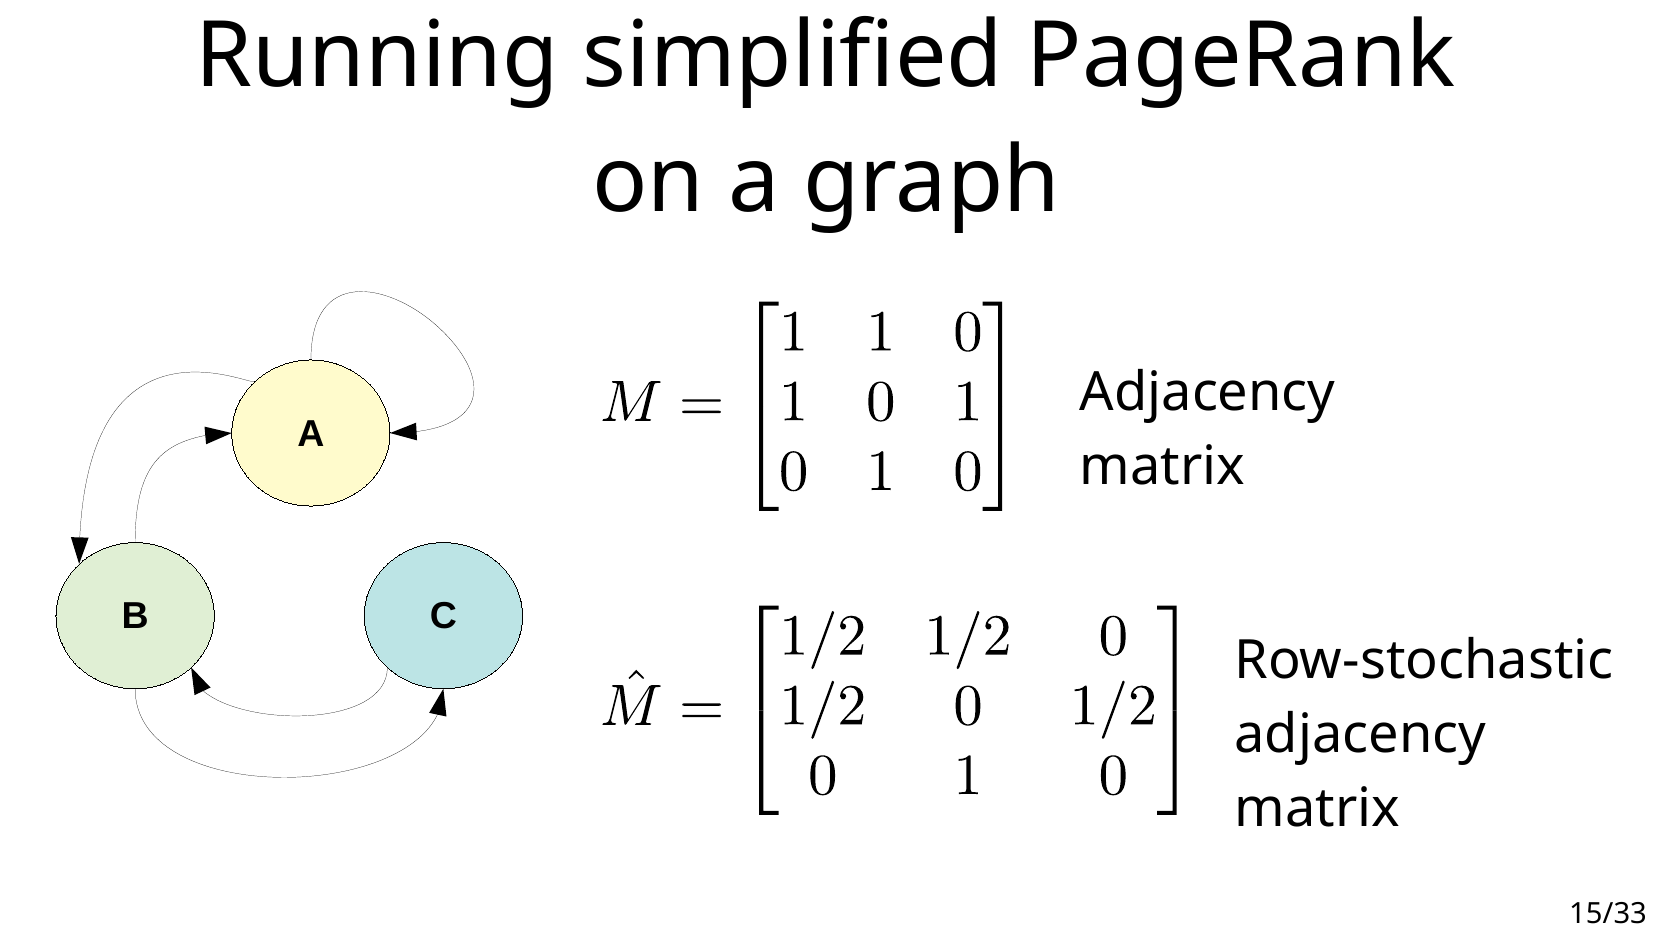

# Running simplified PageRank on a graph
Adjacency
matrix
A
B
C
Row-stochastic adjacency matrix
15